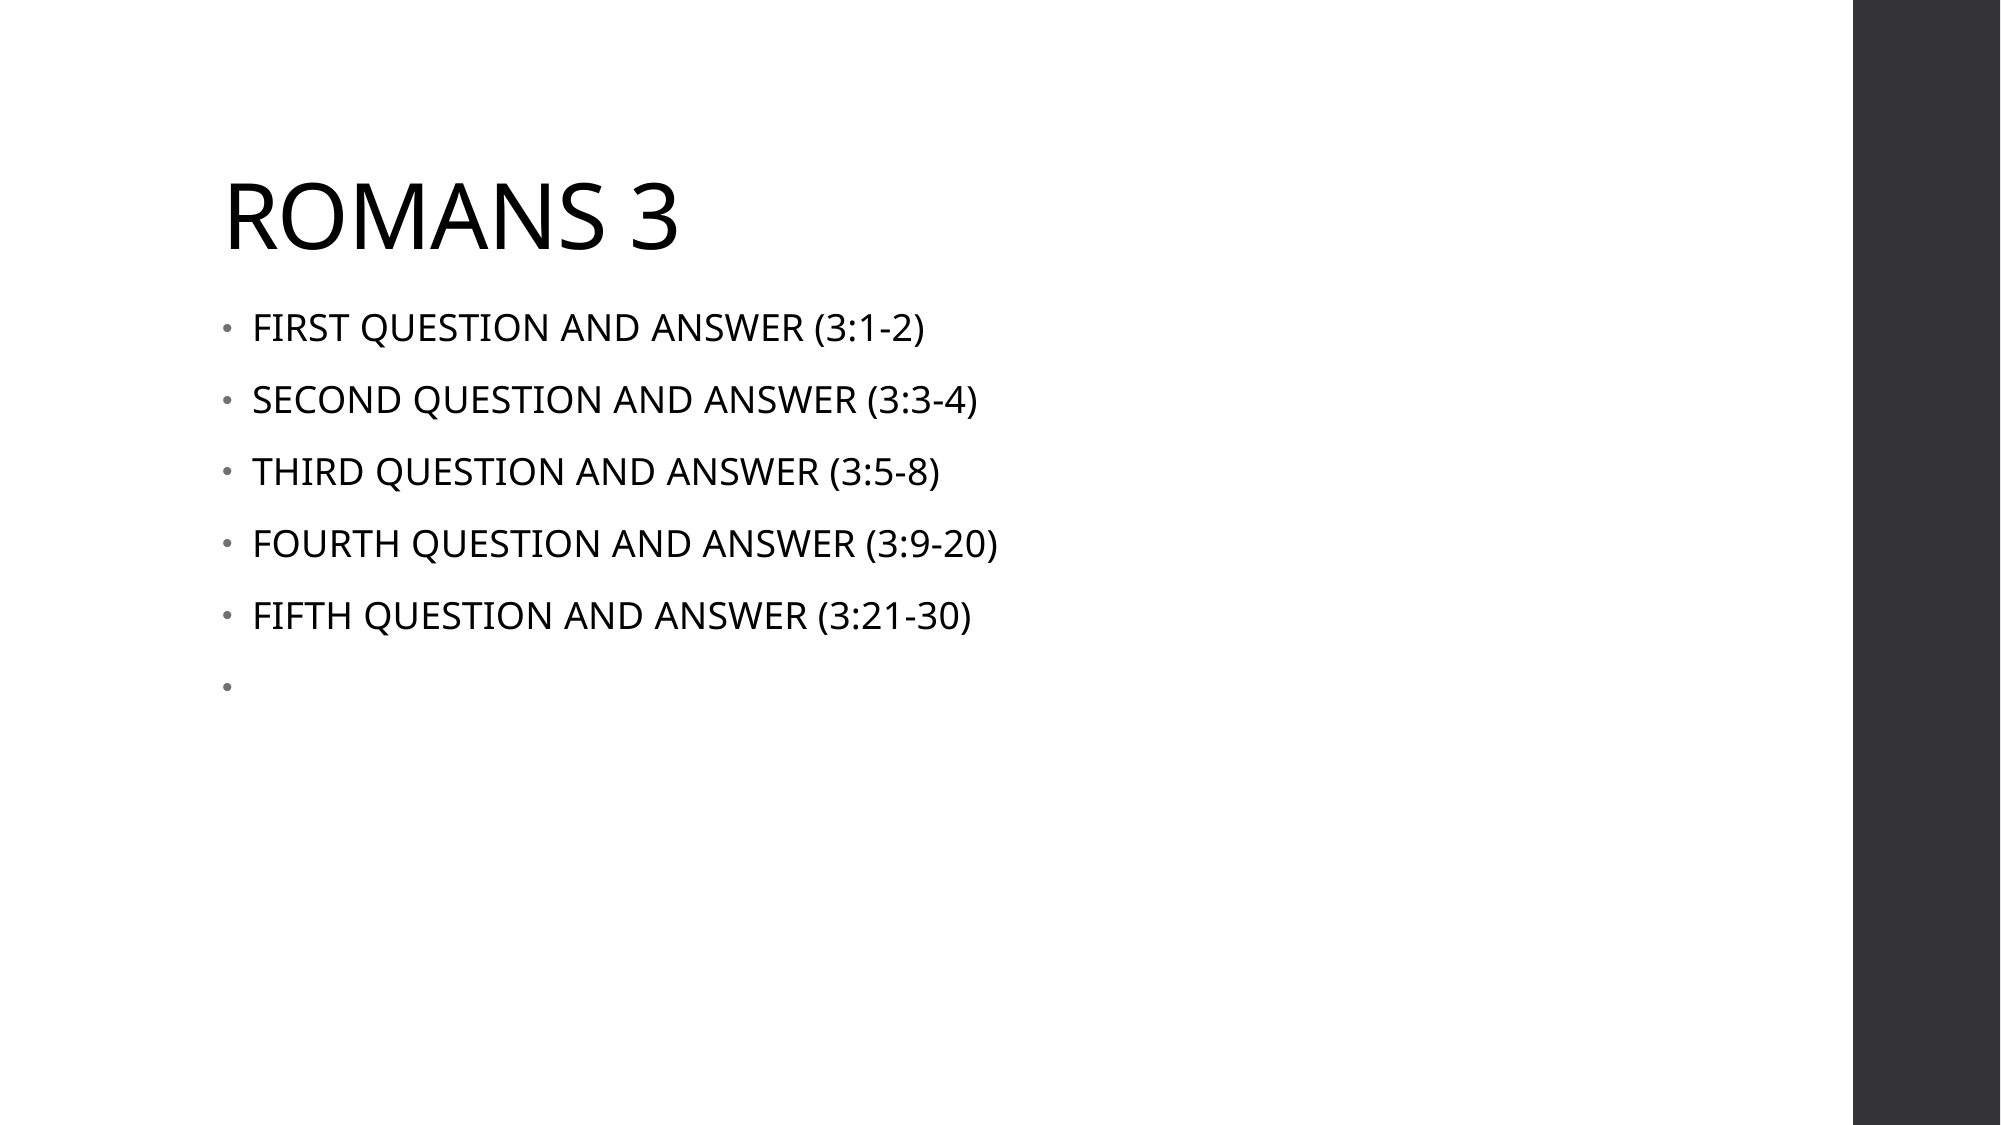

# ROMANS 3
FIRST QUESTION AND ANSWER (3:1-2)
SECOND QUESTION AND ANSWER (3:3-4)
THIRD QUESTION AND ANSWER (3:5-8)
FOURTH QUESTION AND ANSWER (3:9-20)
FIFTH QUESTION AND ANSWER (3:21-30)